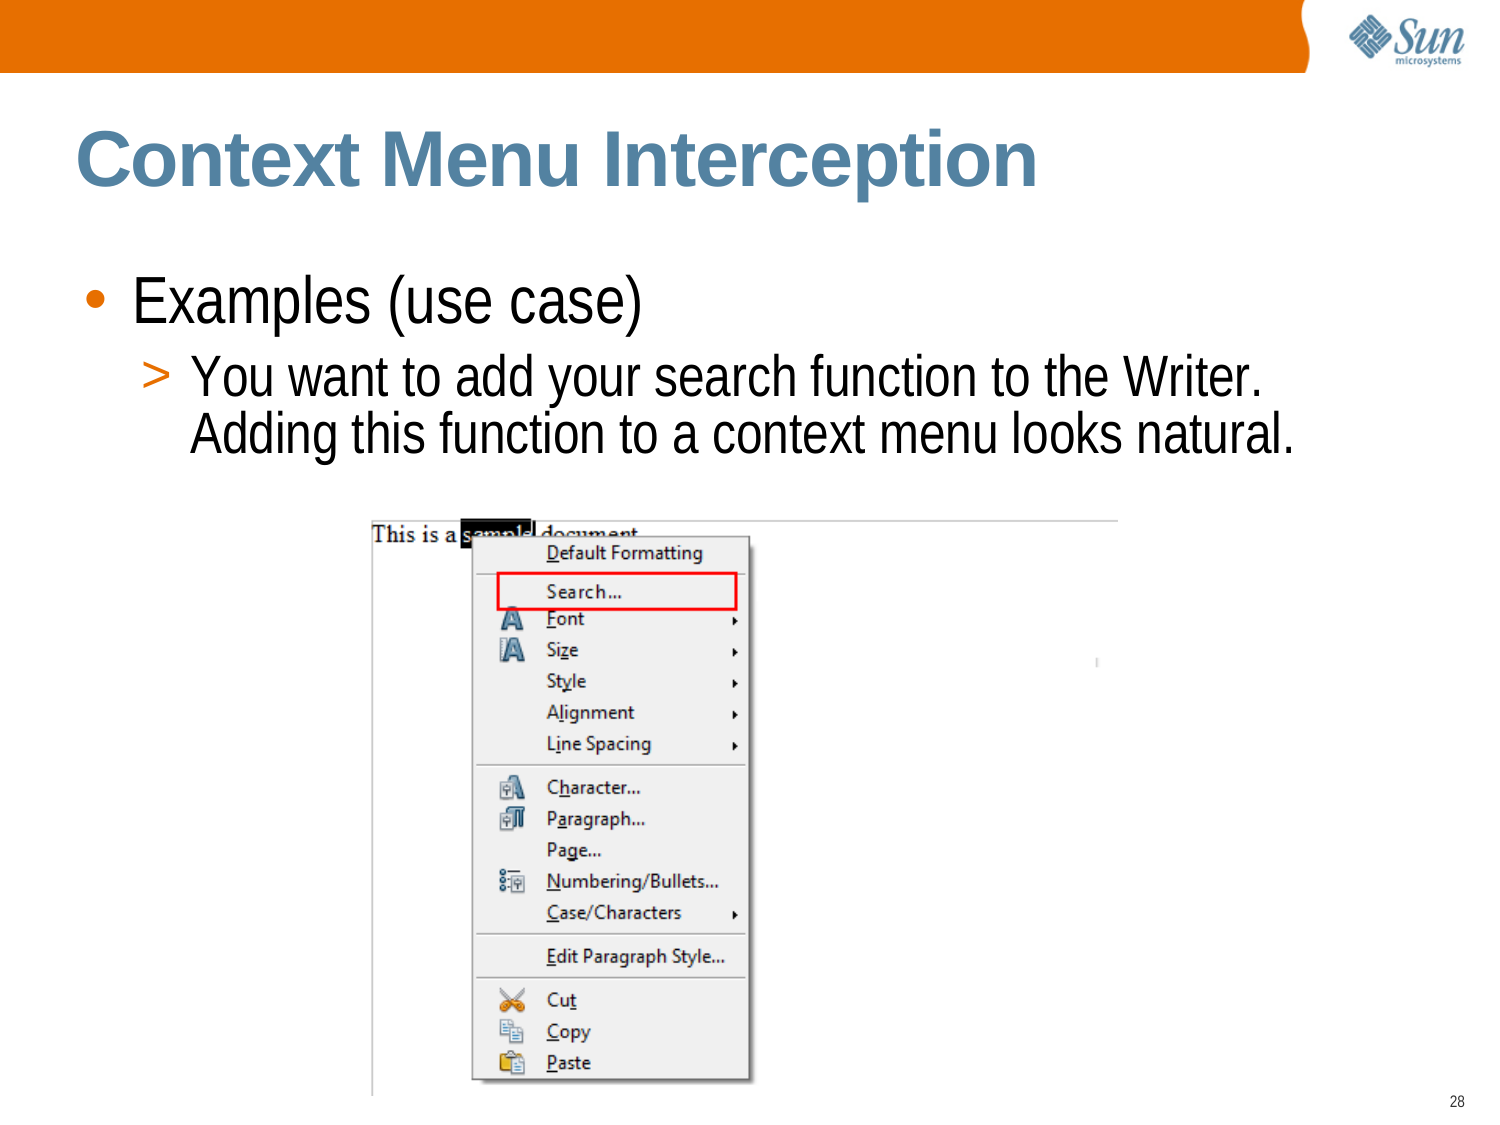

# Context Menu Interception
Examples (use case)
You want to add your search function to the Writer. Adding this function to a context menu looks natural.